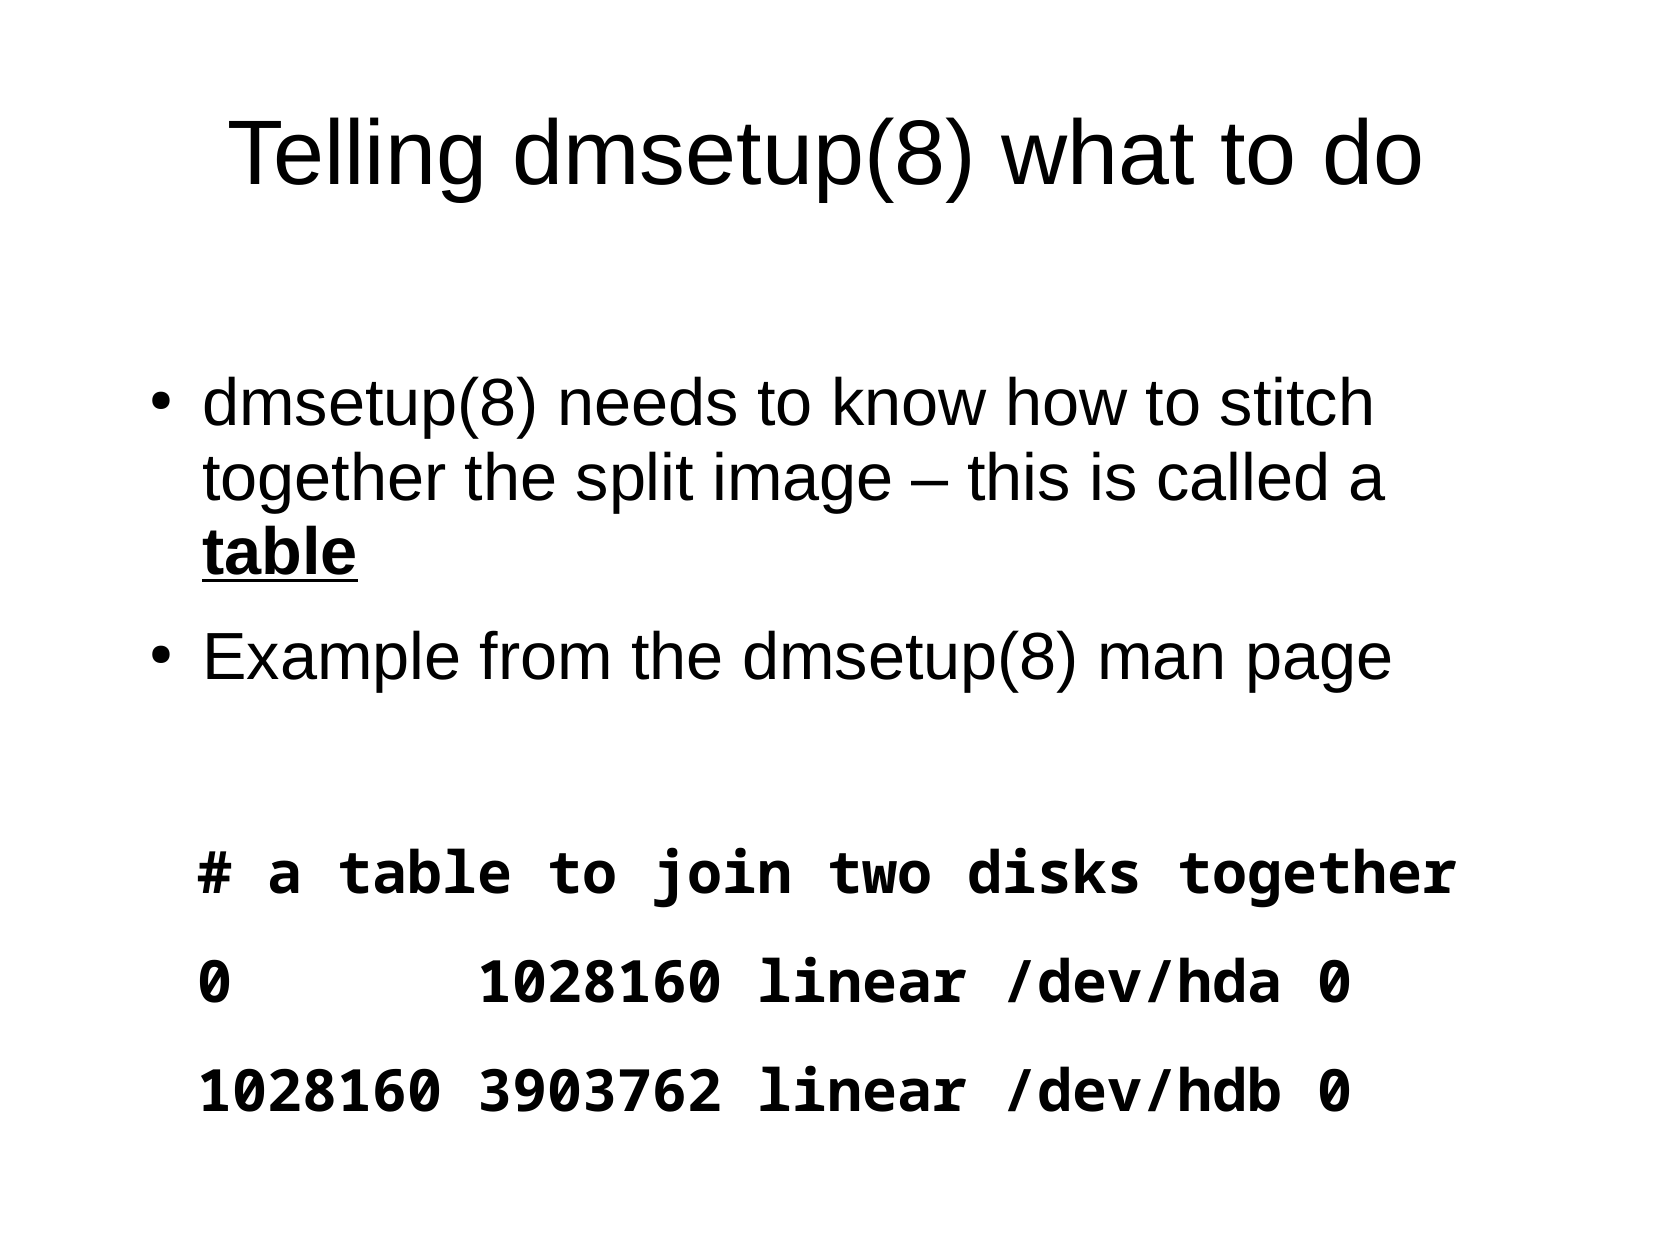

# Telling dmsetup(8) what to do
dmsetup(8) needs to know how to stitch together the split image – this is called a table
Example from the dmsetup(8) man page
# a table to join two disks together
0 1028160 linear /dev/hda 0
1028160 3903762 linear /dev/hdb 0